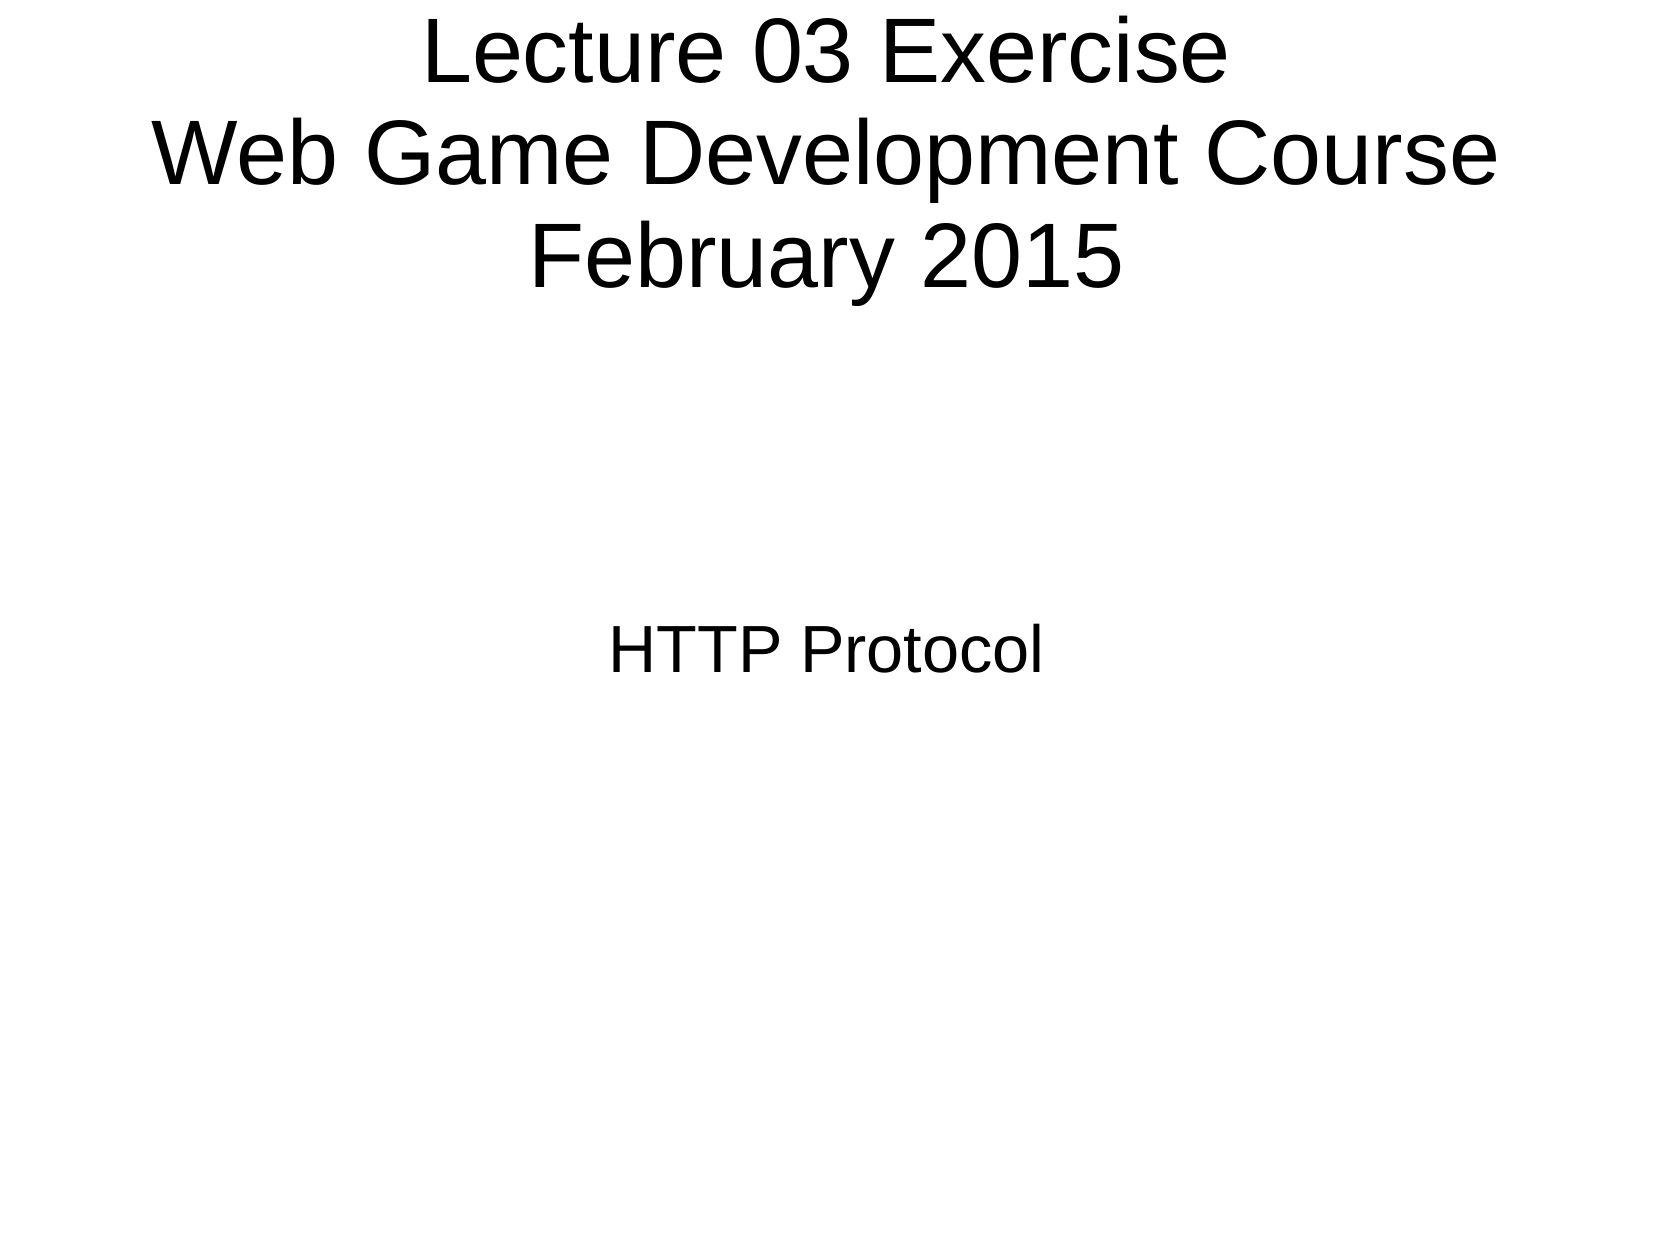

# Lecture 03 Exercise Web Game Development Course February 2015
HTTP Protocol